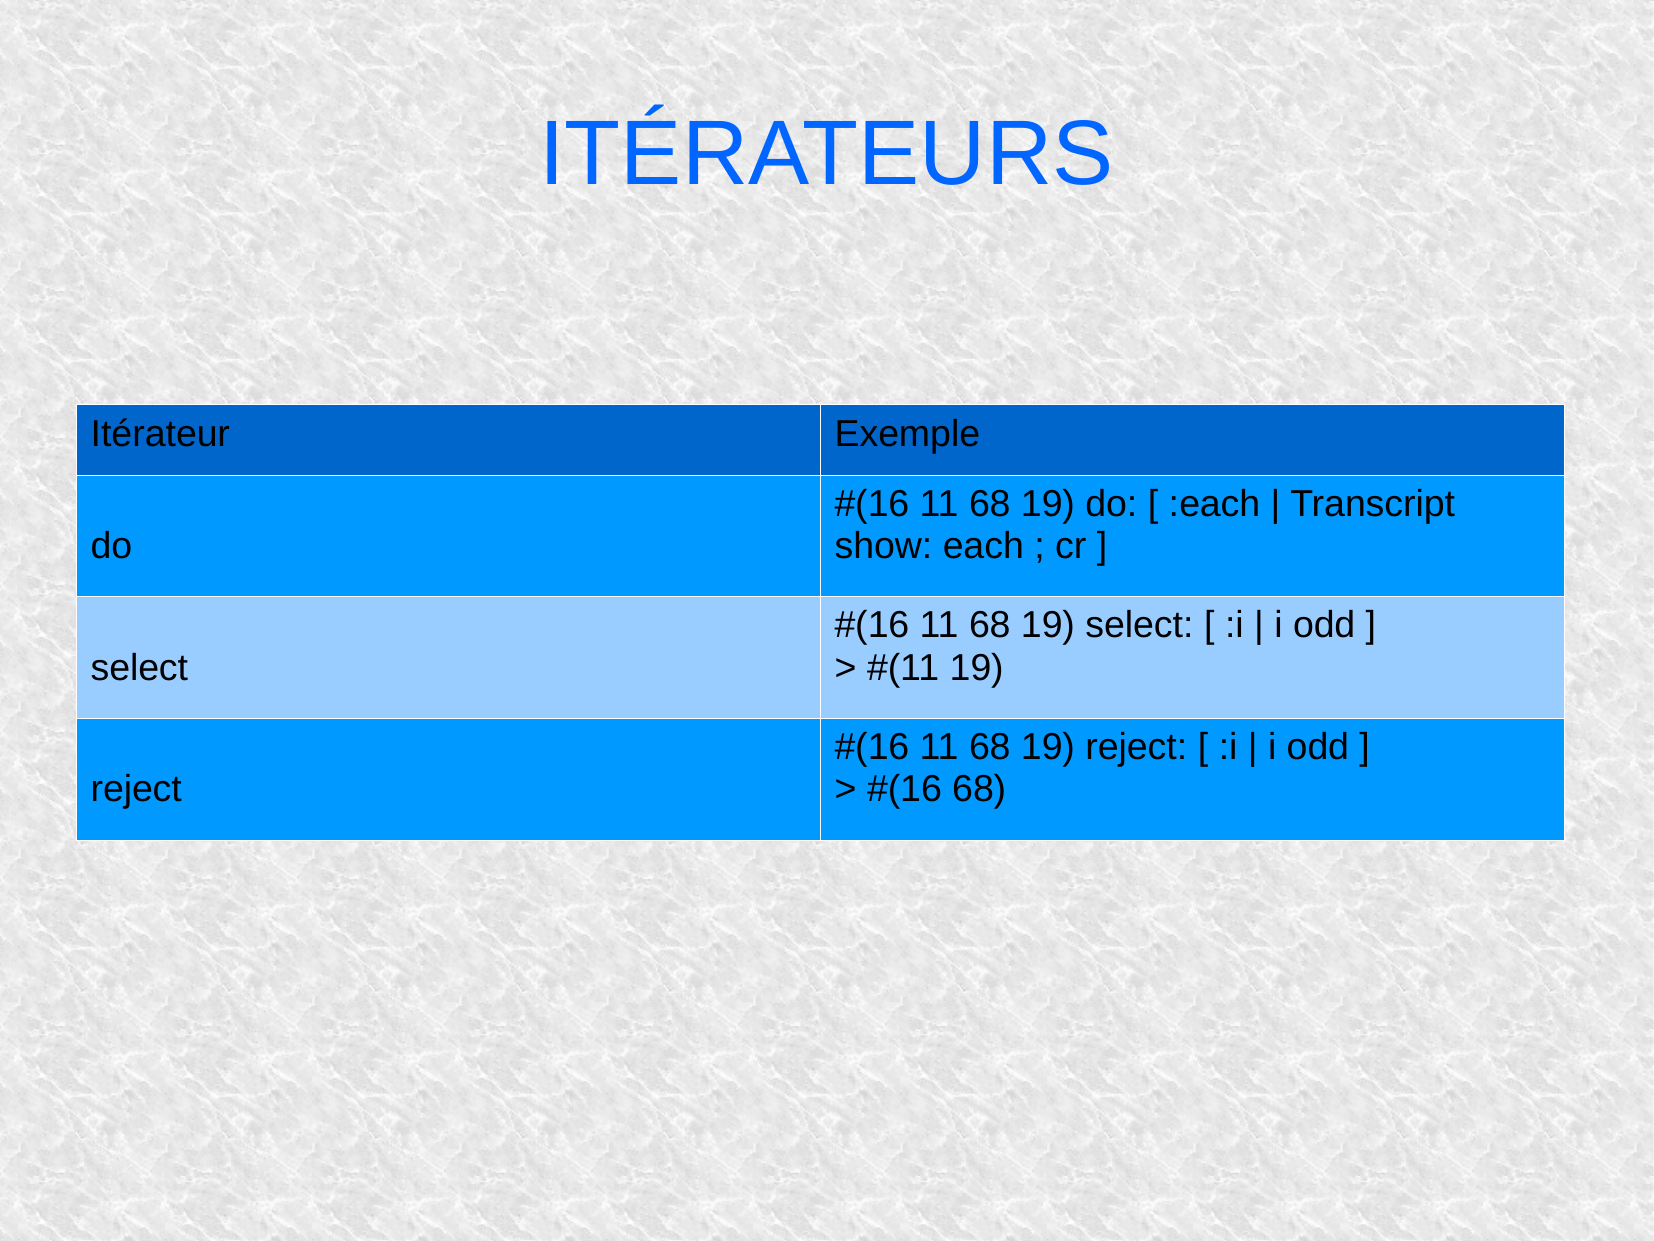

# ITÉRATEURS
| Itérateur | Exemple |
| --- | --- |
| do | #(16 11 68 19) do: [ :each | Transcript show: each ; cr ] |
| select | #(16 11 68 19) select: [ :i | i odd ] > #(11 19) |
| reject | #(16 11 68 19) reject: [ :i | i odd ] > #(16 68) |